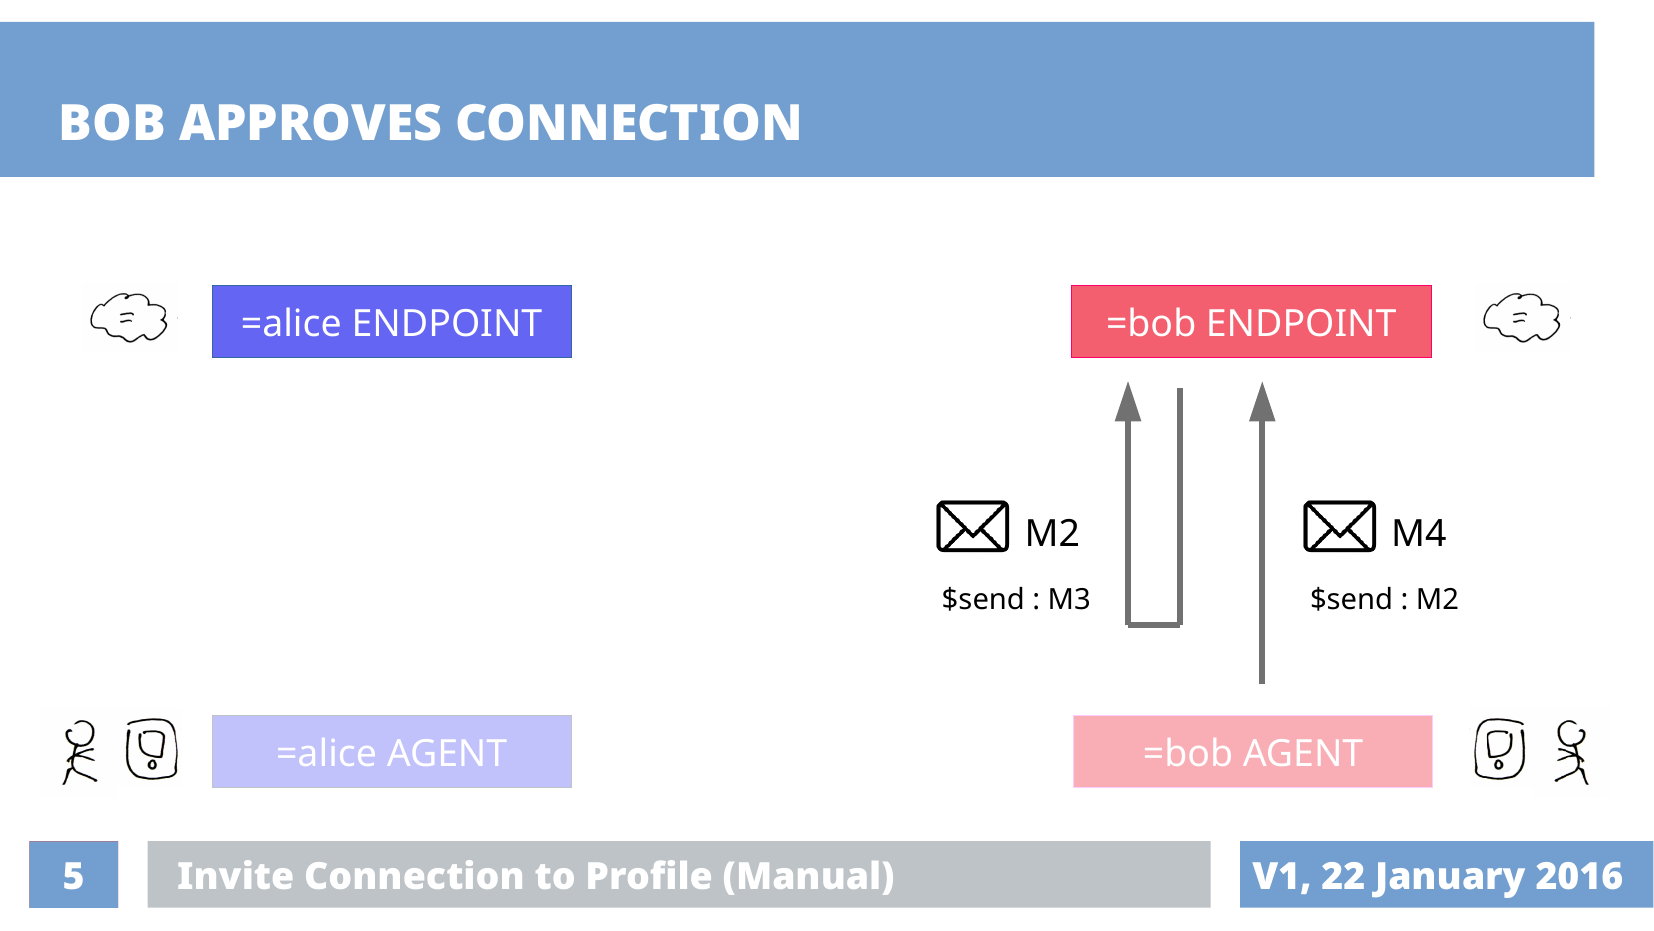

# BOB APPROVES CONNECTION
=alice ENDPOINT
=bob ENDPOINT
M4
M2
$send : M3
$send : M2
=alice AGENT
=bob AGENT
5
Invite Connection to Profile (Manual)
V1, 22 January 2016